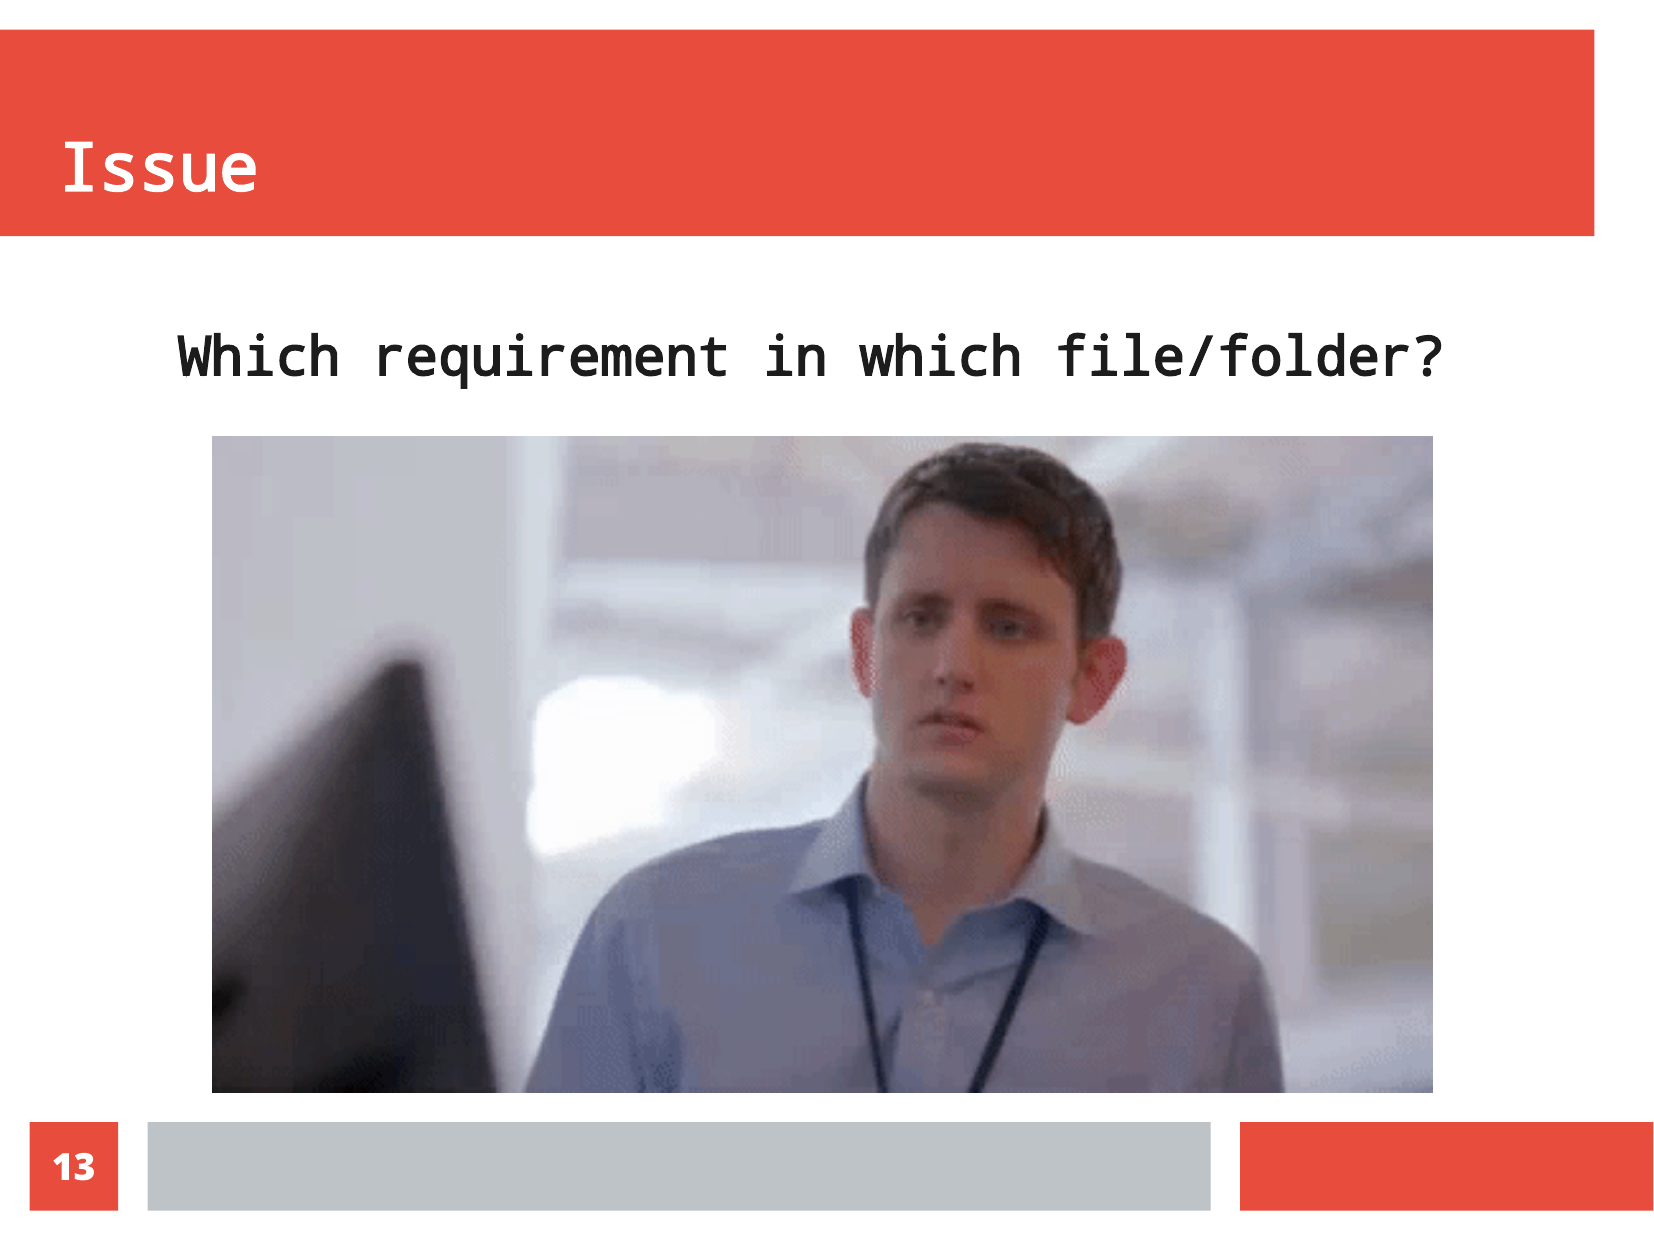

# Issue
Which requirement in which file/folder?
13